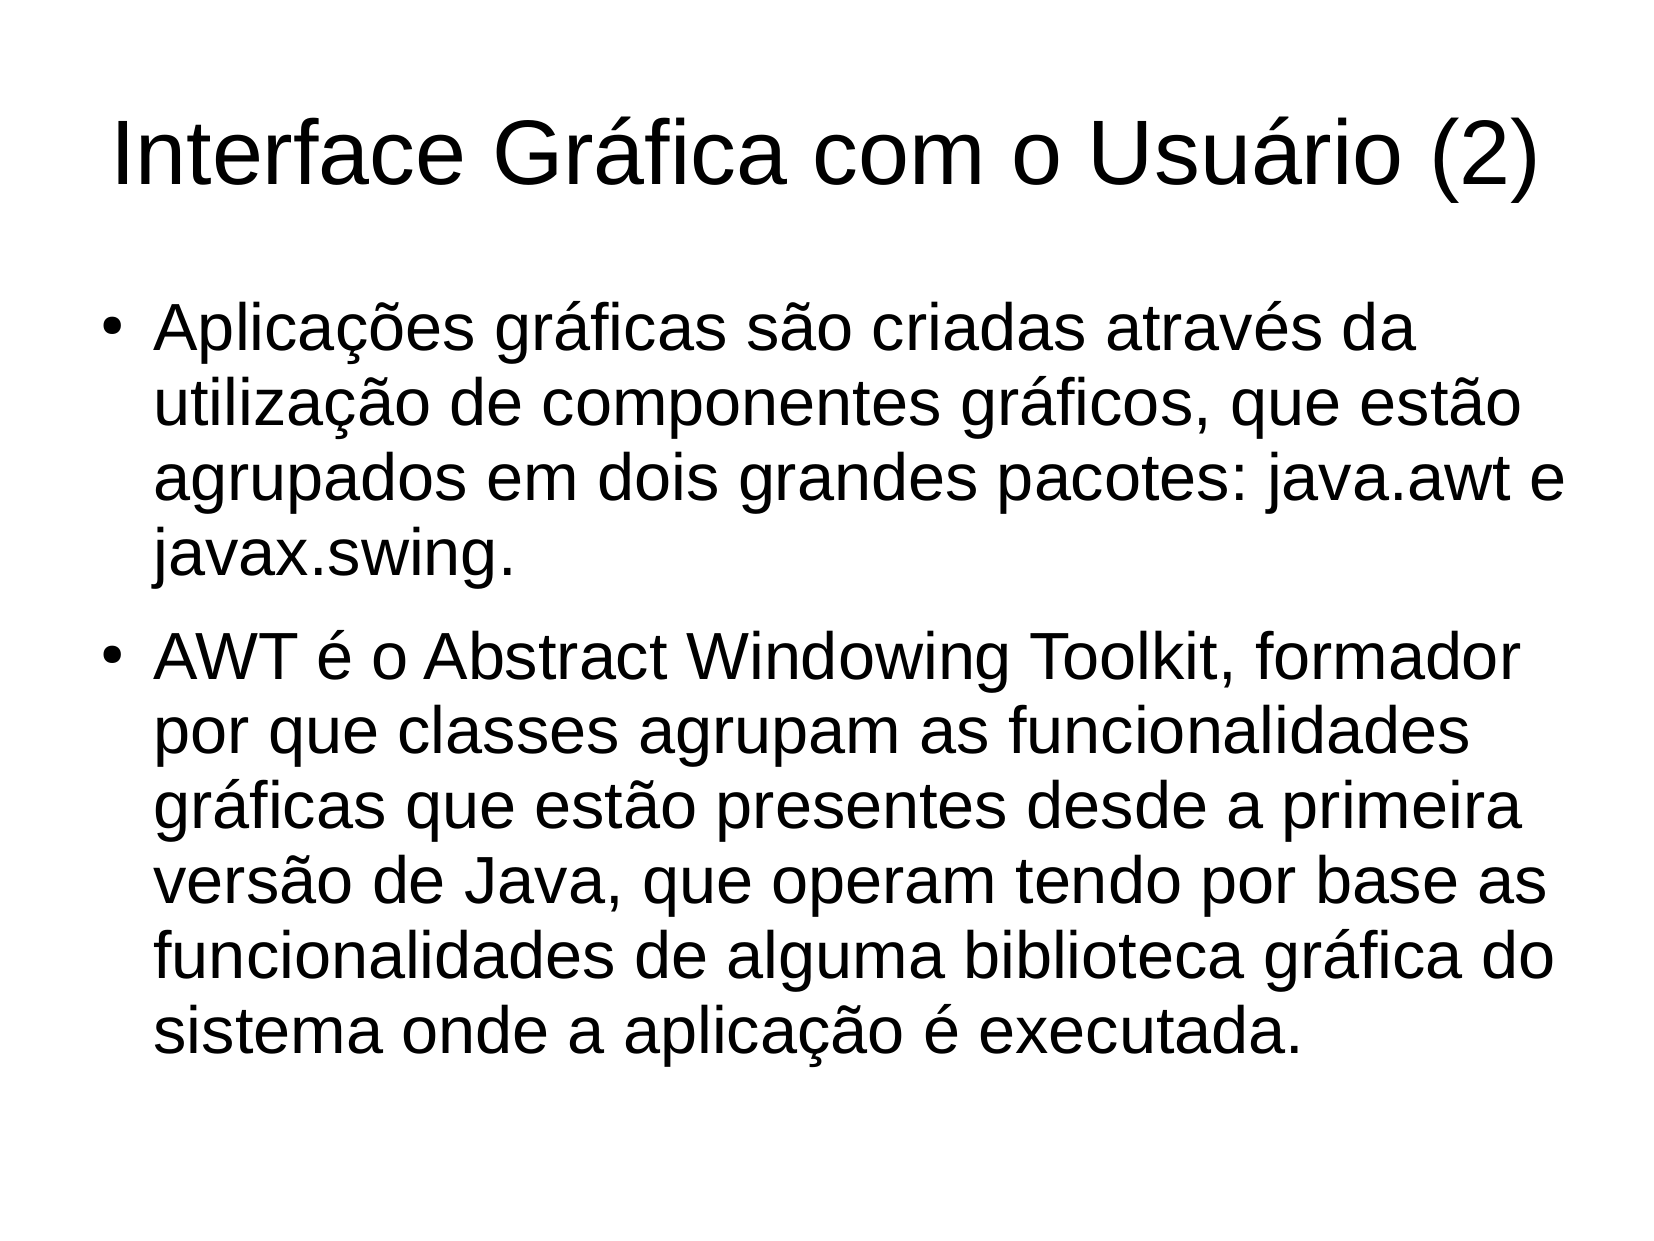

# Interface Gráfica com o Usuário (2)
Aplicações gráficas são criadas através da utilização de componentes gráficos, que estão agrupados em dois grandes pacotes: java.awt e javax.swing.
AWT é o Abstract Windowing Toolkit, formador por que classes agrupam as funcionalidades gráficas que estão presentes desde a primeira versão de Java, que operam tendo por base as funcionalidades de alguma biblioteca gráfica do sistema onde a aplicação é executada.